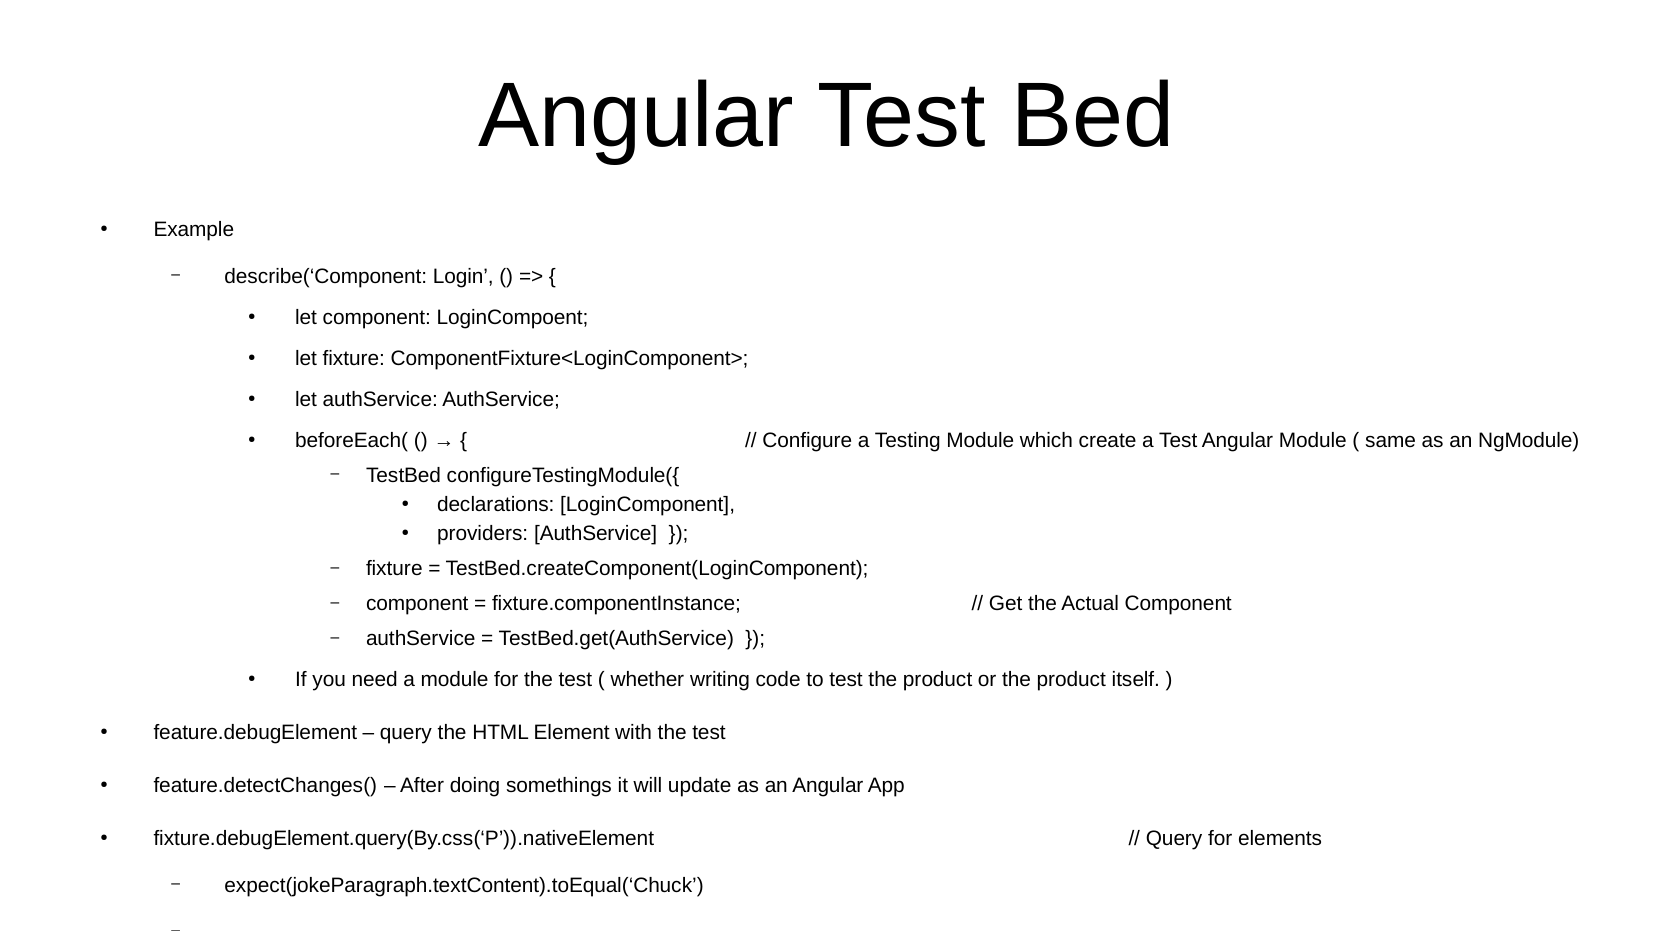

# Angular Test Bed
Example
describe(‘Component: Login’, () => {
let component: LoginCompoent;
let fixture: ComponentFixture<LoginComponent>;
let authService: AuthService;
beforeEach( () → {				// Configure a Testing Module which create a Test Angular Module ( same as an NgModule)
TestBed configureTestingModule({
declarations: [LoginComponent],
providers: [AuthService] });
fixture = TestBed.createComponent(LoginComponent);
component = fixture.componentInstance;			 // Get the Actual Component
authService = TestBed.get(AuthService) });
If you need a module for the test ( whether writing code to test the product or the product itself. )
feature.debugElement – query the HTML Element with the test
feature.detectChanges()	 – After doing somethings it will update as an Angular App
fixture.debugElement.query(By.css(‘P’)).nativeElement							// Query for elements
expect(jokeParagraph.textContent).toEqual(‘Chuck’)